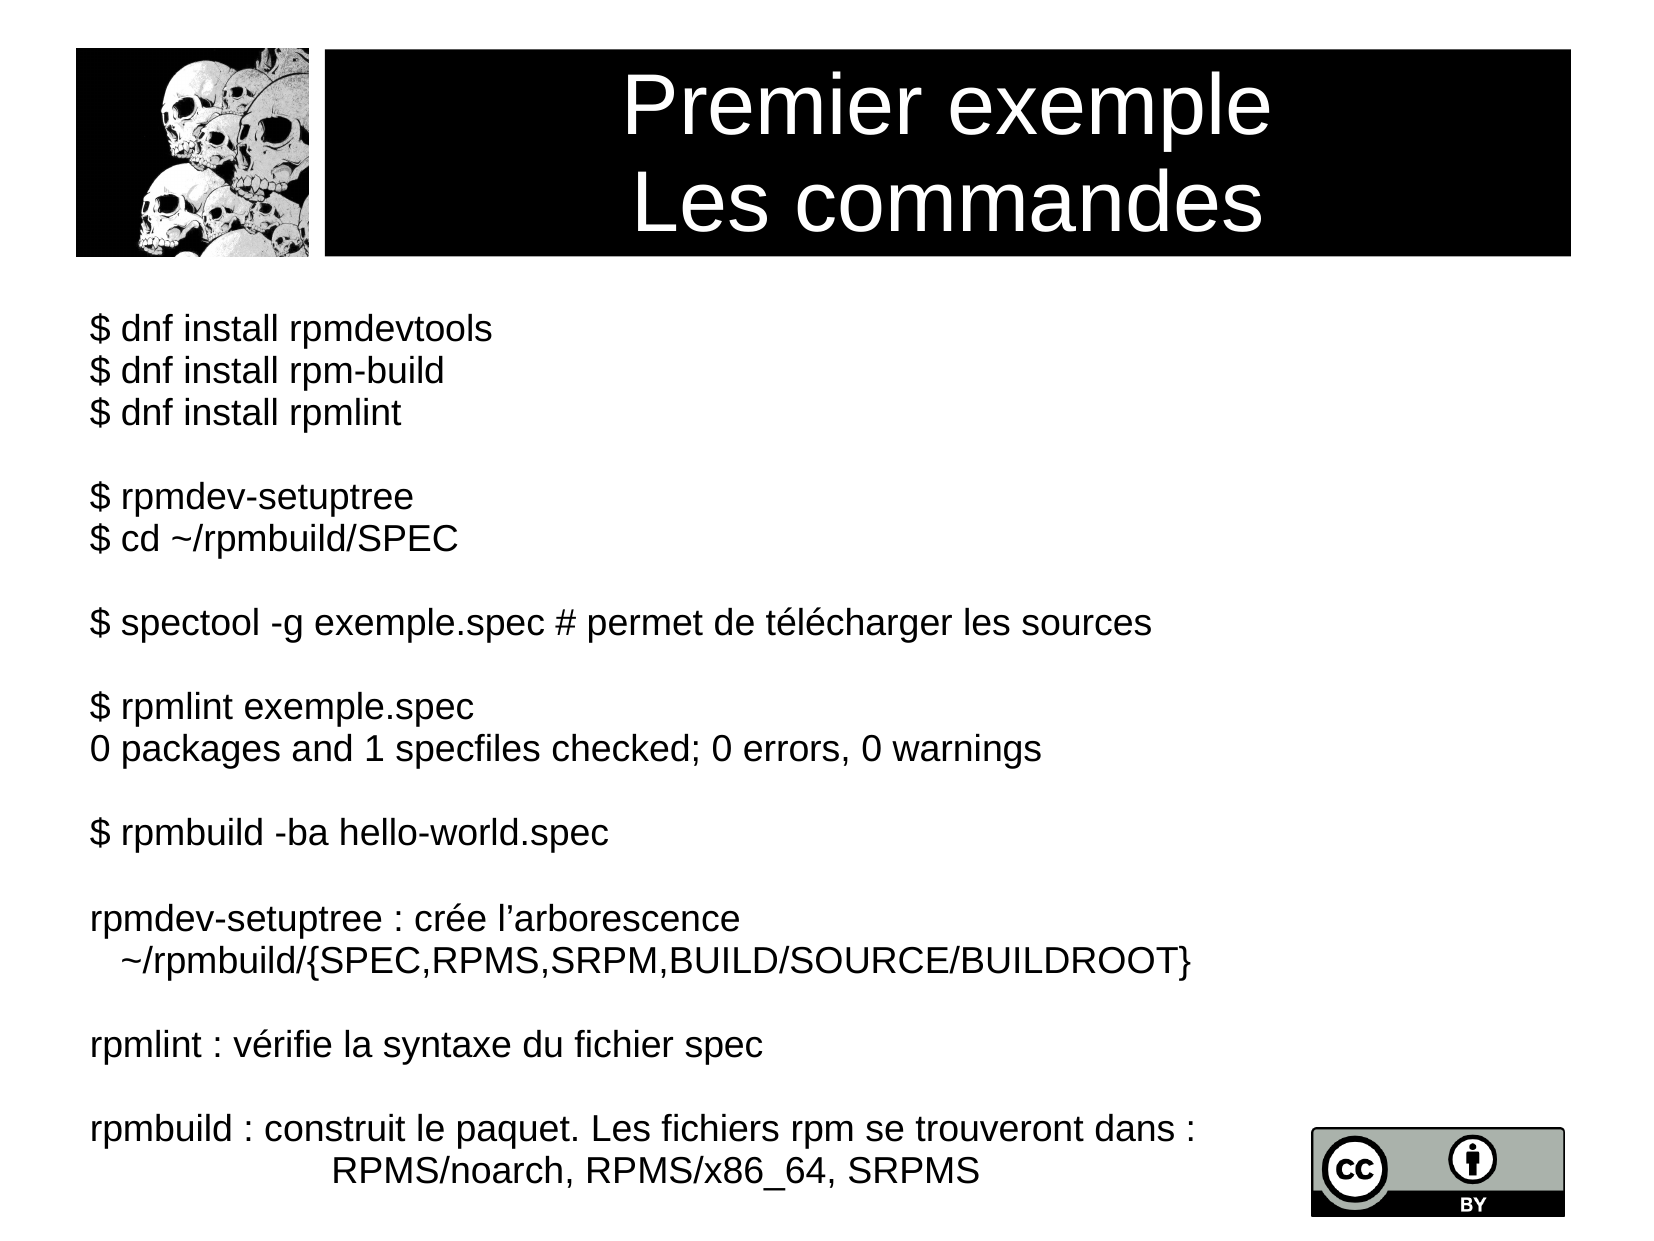

# Premier exemple Les commandes
$ dnf install rpmdevtools
$ dnf install rpm-build
$ dnf install rpmlint
$ rpmdev-setuptree
$ cd ~/rpmbuild/SPEC
$ spectool -g exemple.spec # permet de télécharger les sources
$ rpmlint exemple.spec
0 packages and 1 specfiles checked; 0 errors, 0 warnings
$ rpmbuild -ba hello-world.spec
rpmdev-setuptree : crée l’arborescence
~/rpmbuild/{SPEC,RPMS,SRPM,BUILD/SOURCE/BUILDROOT}
rpmlint : vérifie la syntaxe du fichier spec
rpmbuild : construit le paquet. Les fichiers rpm se trouveront dans :
RPMS/noarch, RPMS/x86_64, SRPMS